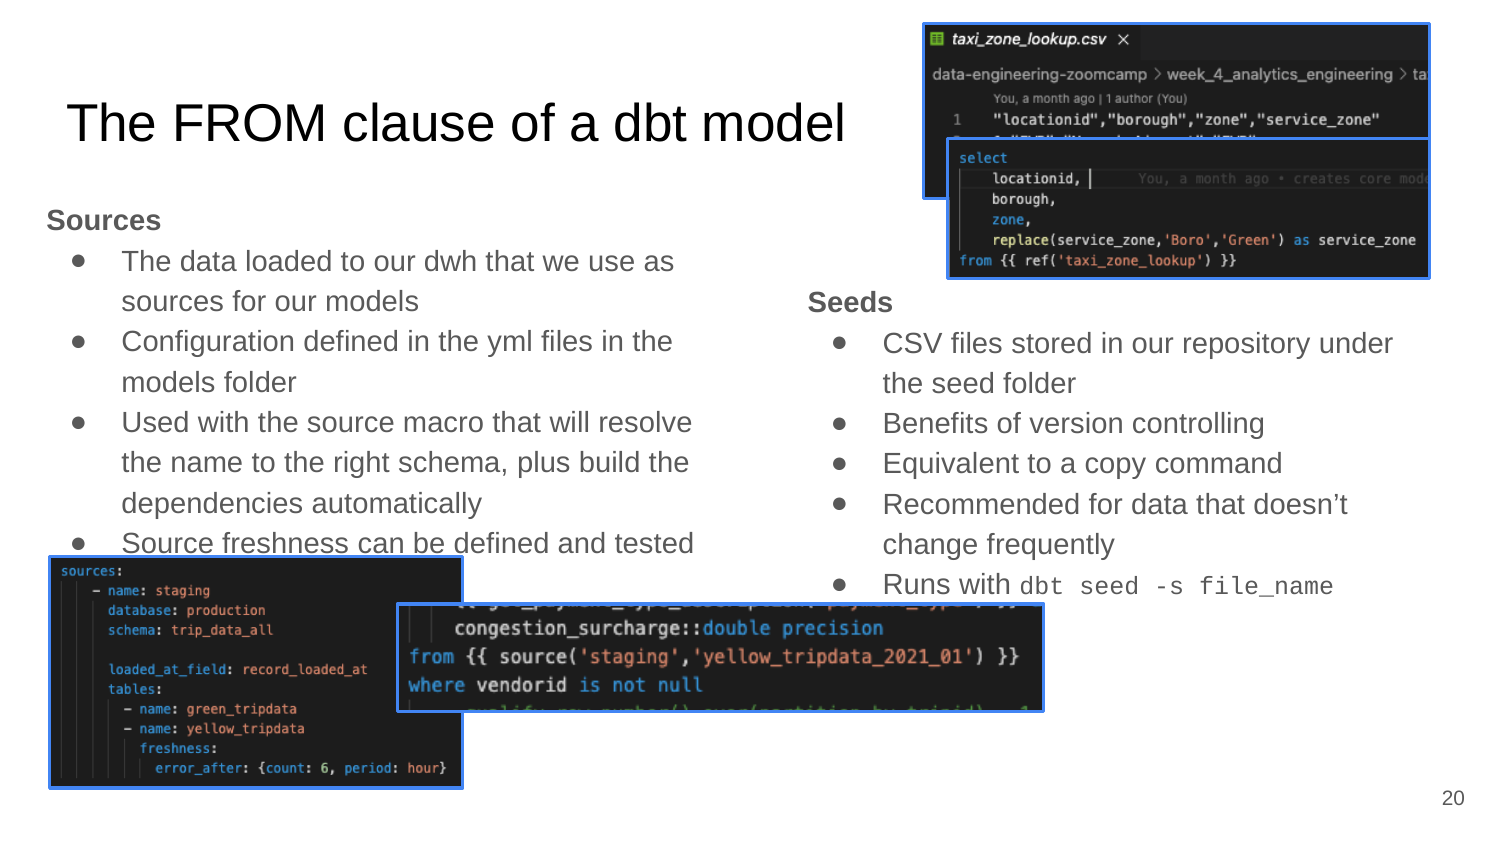

The FROM clause of a dbt model
# Sources
The data loaded to our dwh that we use as sources for our models
Configuration defined in the yml files in the models folder
Used with the source macro that will resolve the name to the right schema, plus build the dependencies automatically
Source freshness can be defined and tested
Seeds
CSV files stored in our repository under the seed folder
Benefits of version controlling
Equivalent to a copy command
Recommended for data that doesn’t change frequently
Runs with dbt seed -s file_name